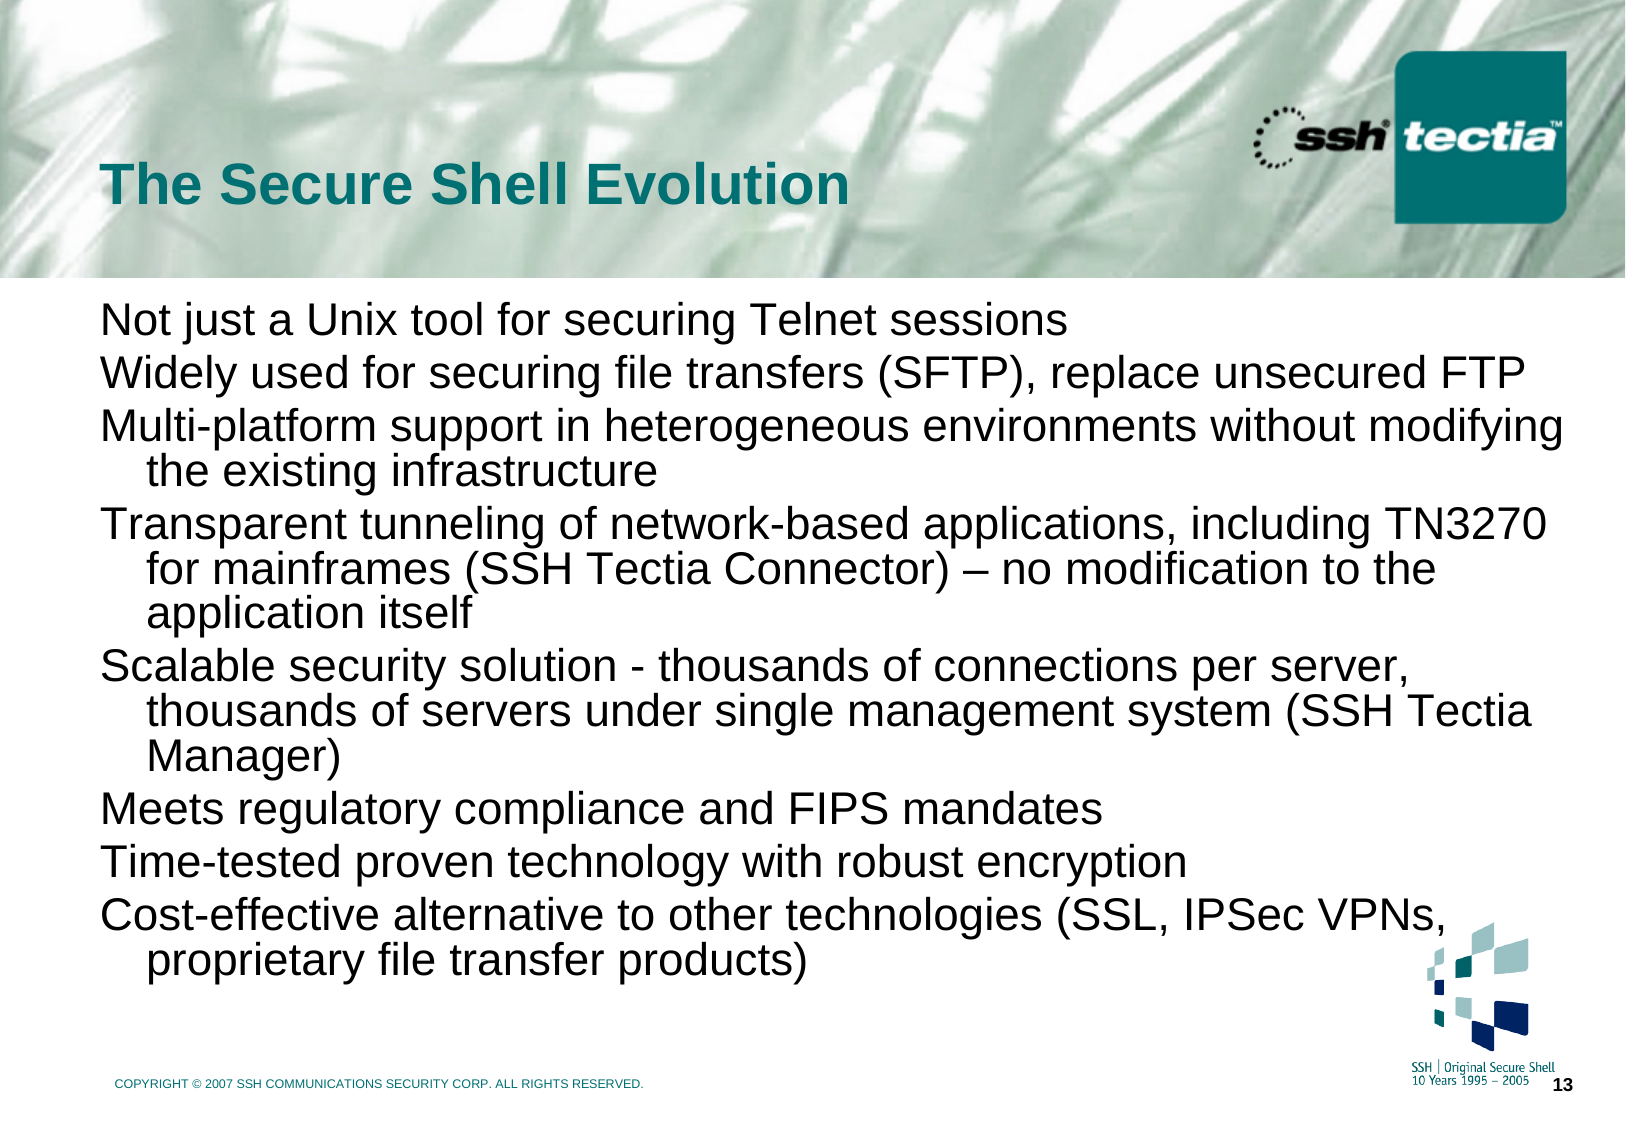

# The Secure Shell Evolution
Not just a Unix tool for securing Telnet sessions
Widely used for securing file transfers (SFTP), replace unsecured FTP
Multi-platform support in heterogeneous environments without modifying the existing infrastructure
Transparent tunneling of network-based applications, including TN3270 for mainframes (SSH Tectia Connector) – no modification to the application itself
Scalable security solution - thousands of connections per server, thousands of servers under single management system (SSH Tectia Manager)
Meets regulatory compliance and FIPS mandates
Time-tested proven technology with robust encryption
Cost-effective alternative to other technologies (SSL, IPSec VPNs, proprietary file transfer products)